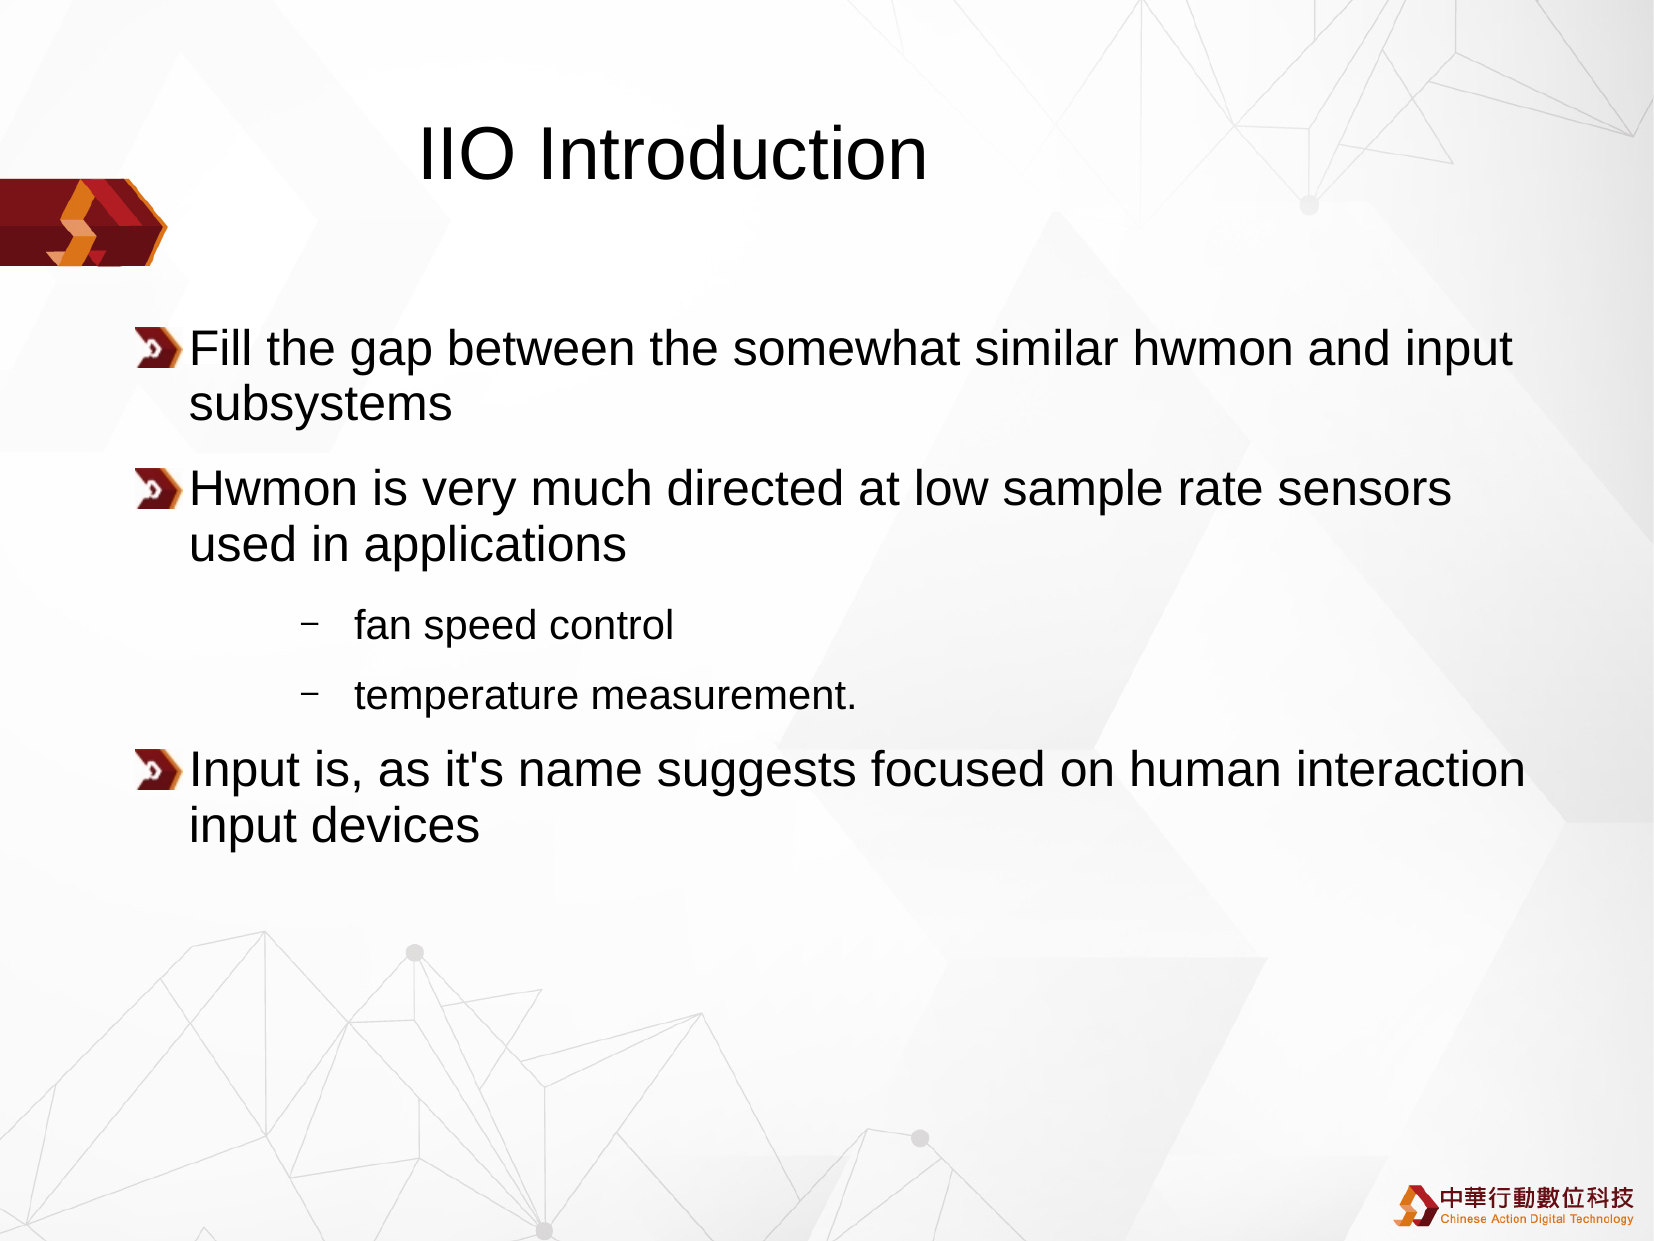

# IIO Introduction
Fill the gap between the somewhat similar hwmon and input subsystems
Hwmon is very much directed at low sample rate sensors used in applications
fan speed control
temperature measurement.
Input is, as it's name suggests focused on human interaction input devices